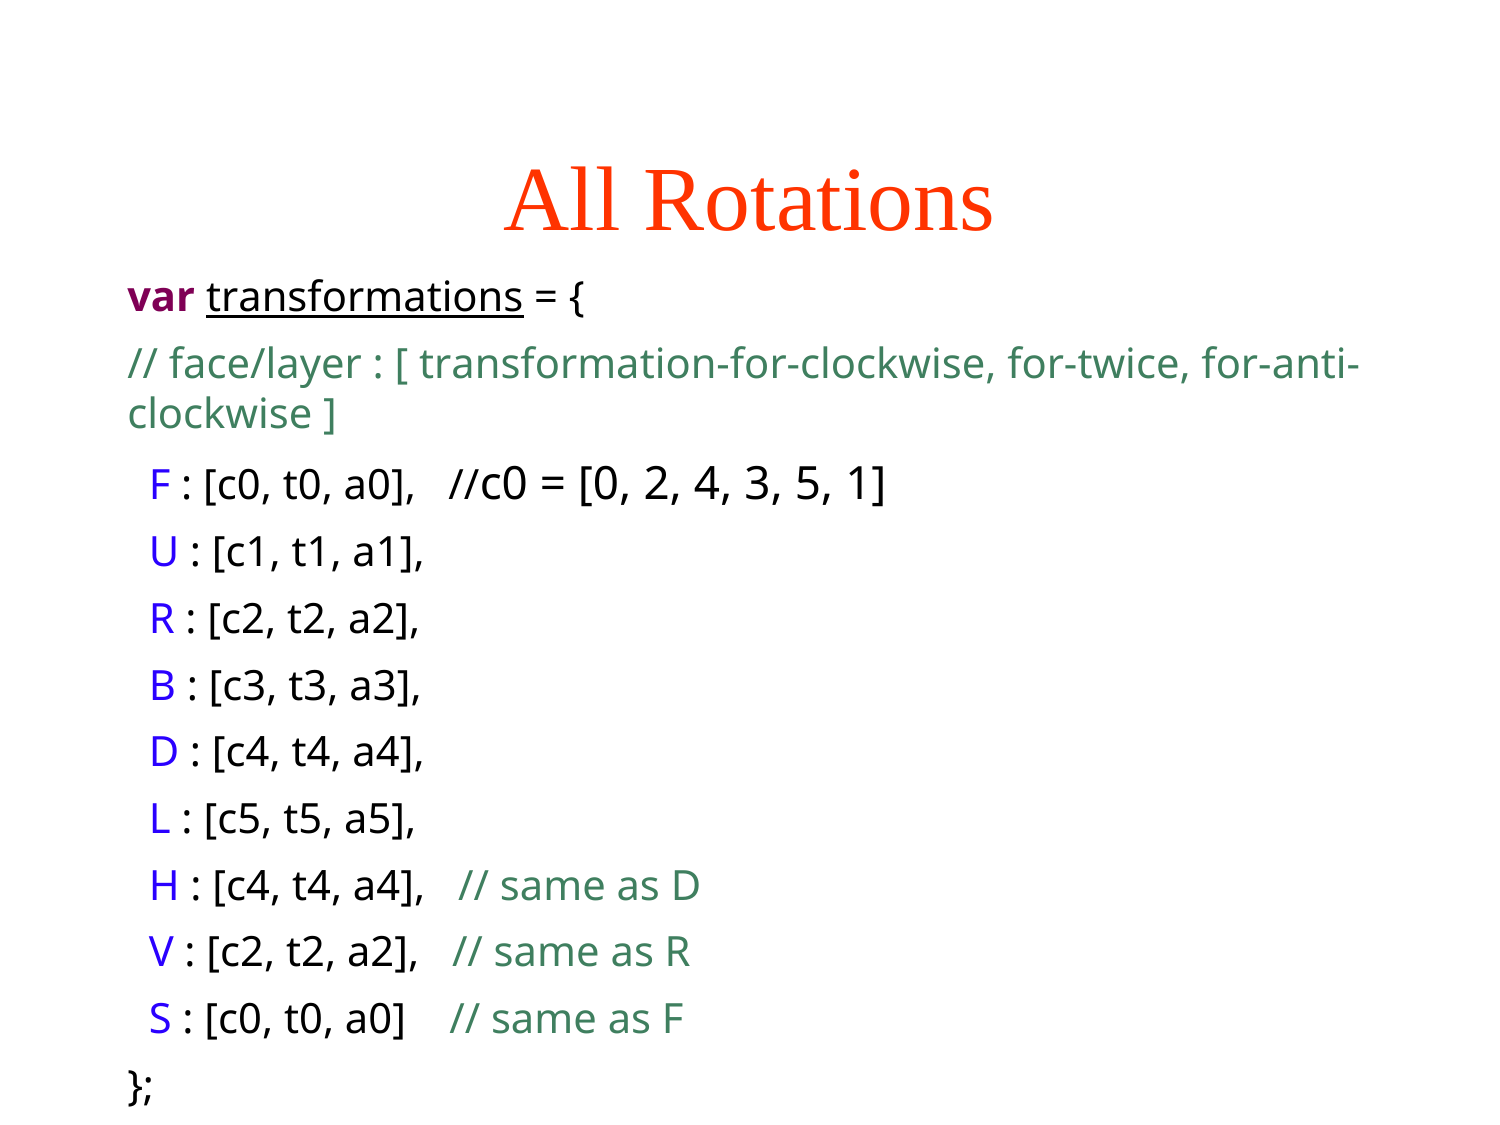

# All Rotations
var transformations = {
// face/layer : [ transformation-for-clockwise, for-twice, for-anti-clockwise ]
 F : [c0, t0, a0], //c0 = [0, 2, 4, 3, 5, 1]
 U : [c1, t1, a1],
 R : [c2, t2, a2],
 B : [c3, t3, a3],
 D : [c4, t4, a4],
 L : [c5, t5, a5],
 H : [c4, t4, a4], // same as D
 V : [c2, t2, a2], // same as R
 S : [c0, t0, a0] // same as F
};